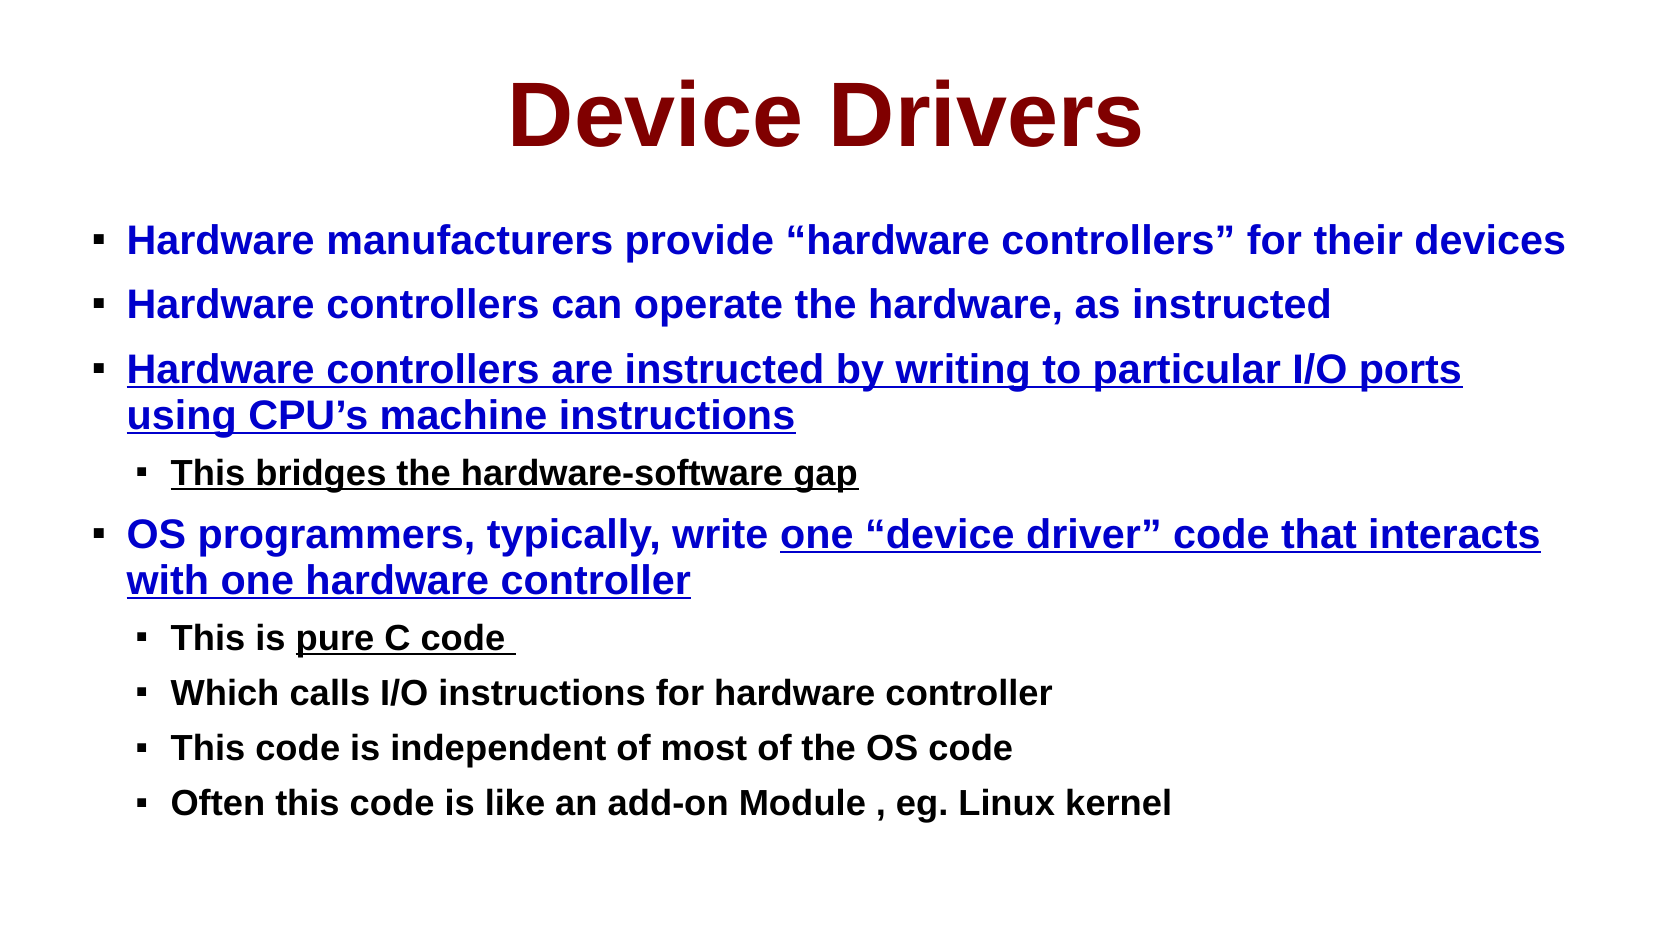

# Device Drivers
Hardware manufacturers provide “hardware controllers” for their devices
Hardware controllers can operate the hardware, as instructed
Hardware controllers are instructed by writing to particular I/O ports using CPU’s machine instructions
This bridges the hardware-software gap
OS programmers, typically, write one “device driver” code that interacts with one hardware controller
This is pure C code
Which calls I/O instructions for hardware controller
This code is independent of most of the OS code
Often this code is like an add-on Module , eg. Linux kernel